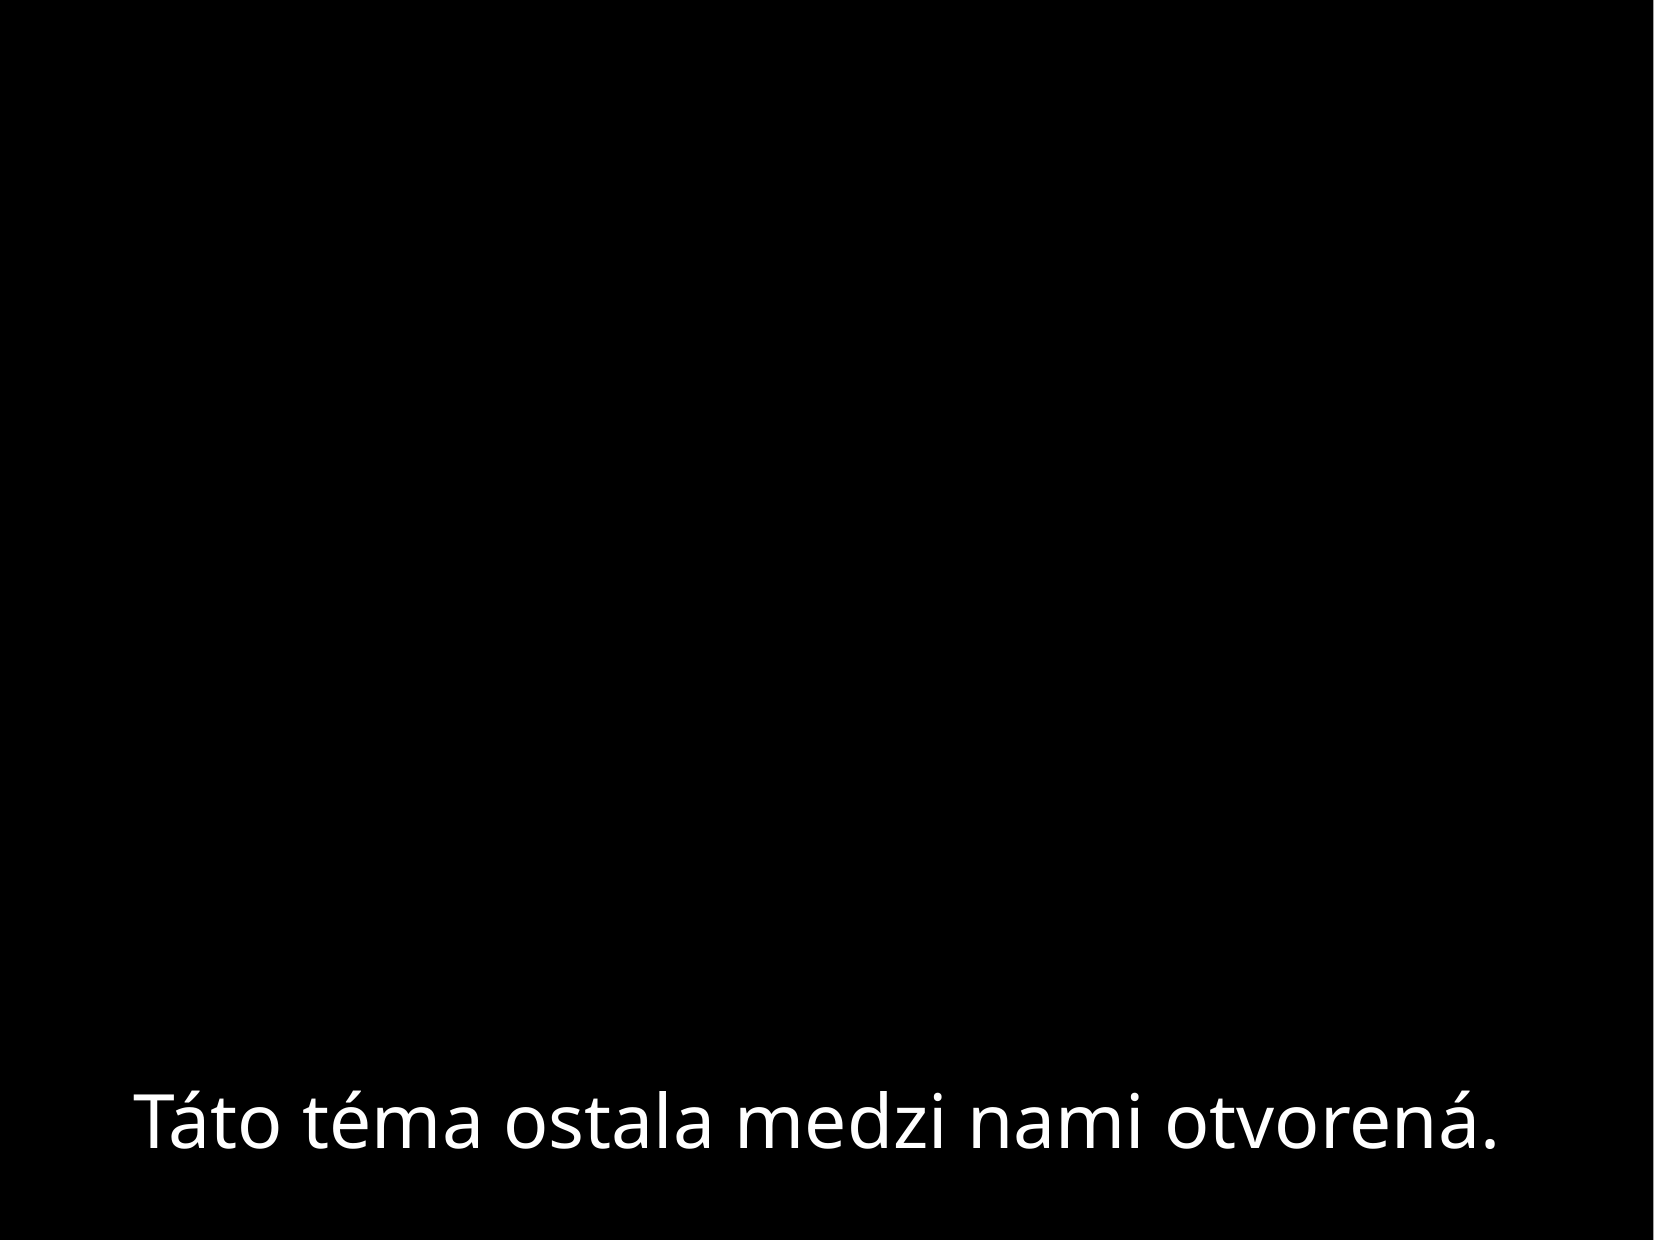

# Táto téma ostala medzi nami otvorená.